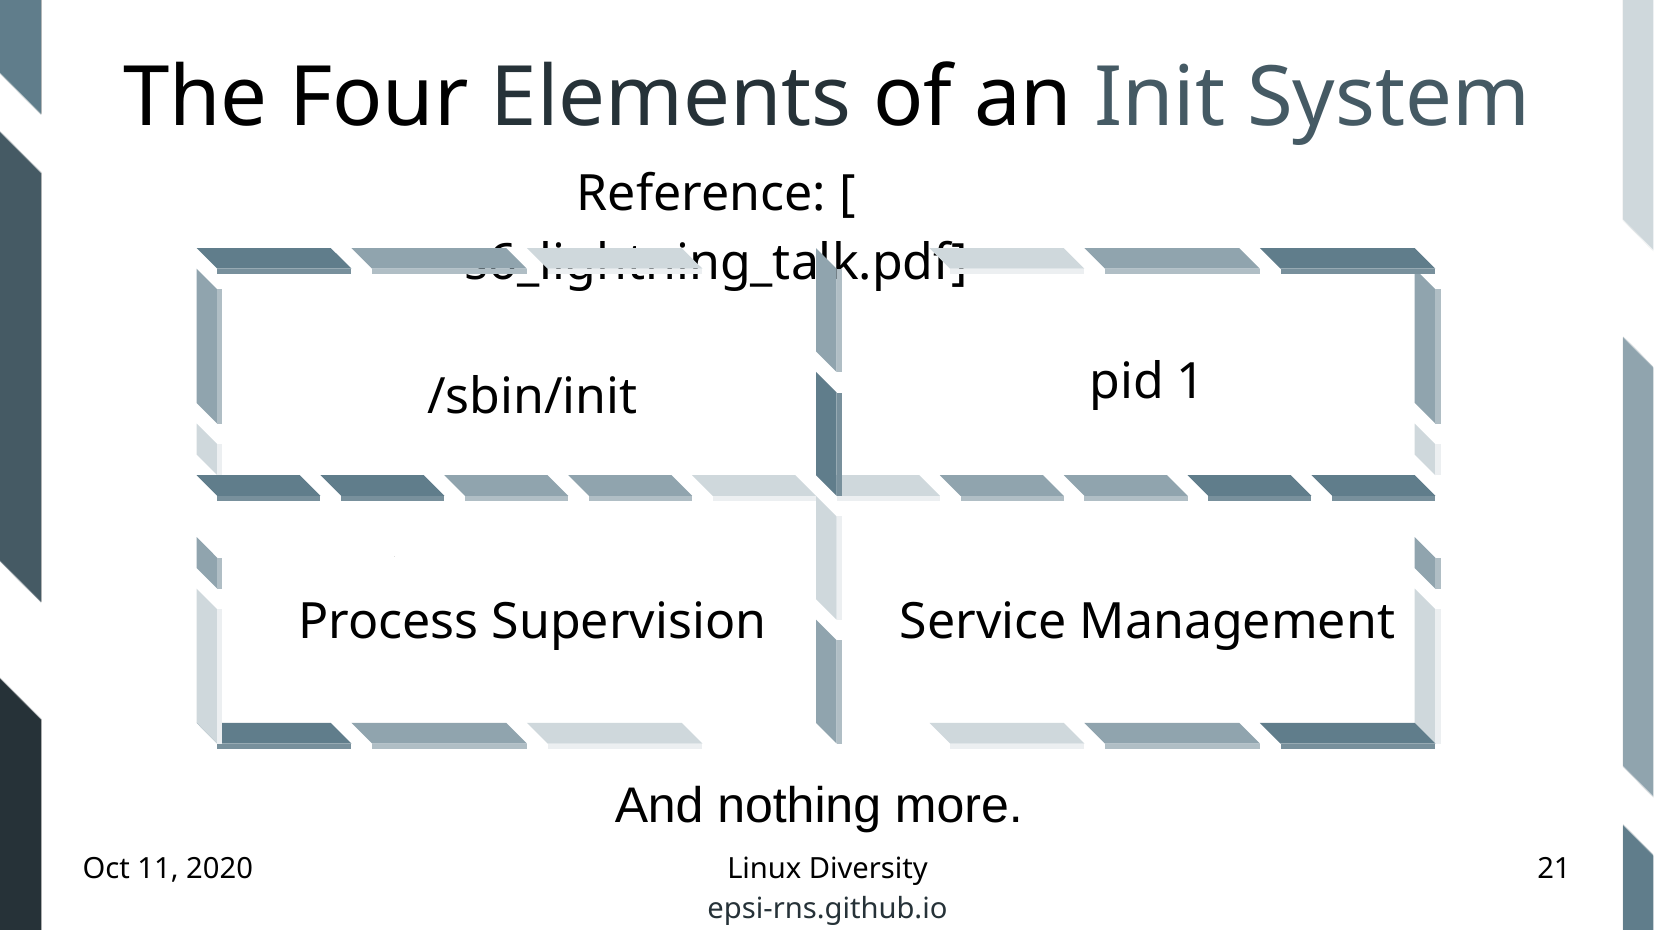

# The Four Elements of an Init System
Reference: [s6_lightning_talk.pdf]
pid 1
/sbin/init
Process Supervision
Service Management
And nothing more.
Oct 11, 2020
Linux Diversity
21